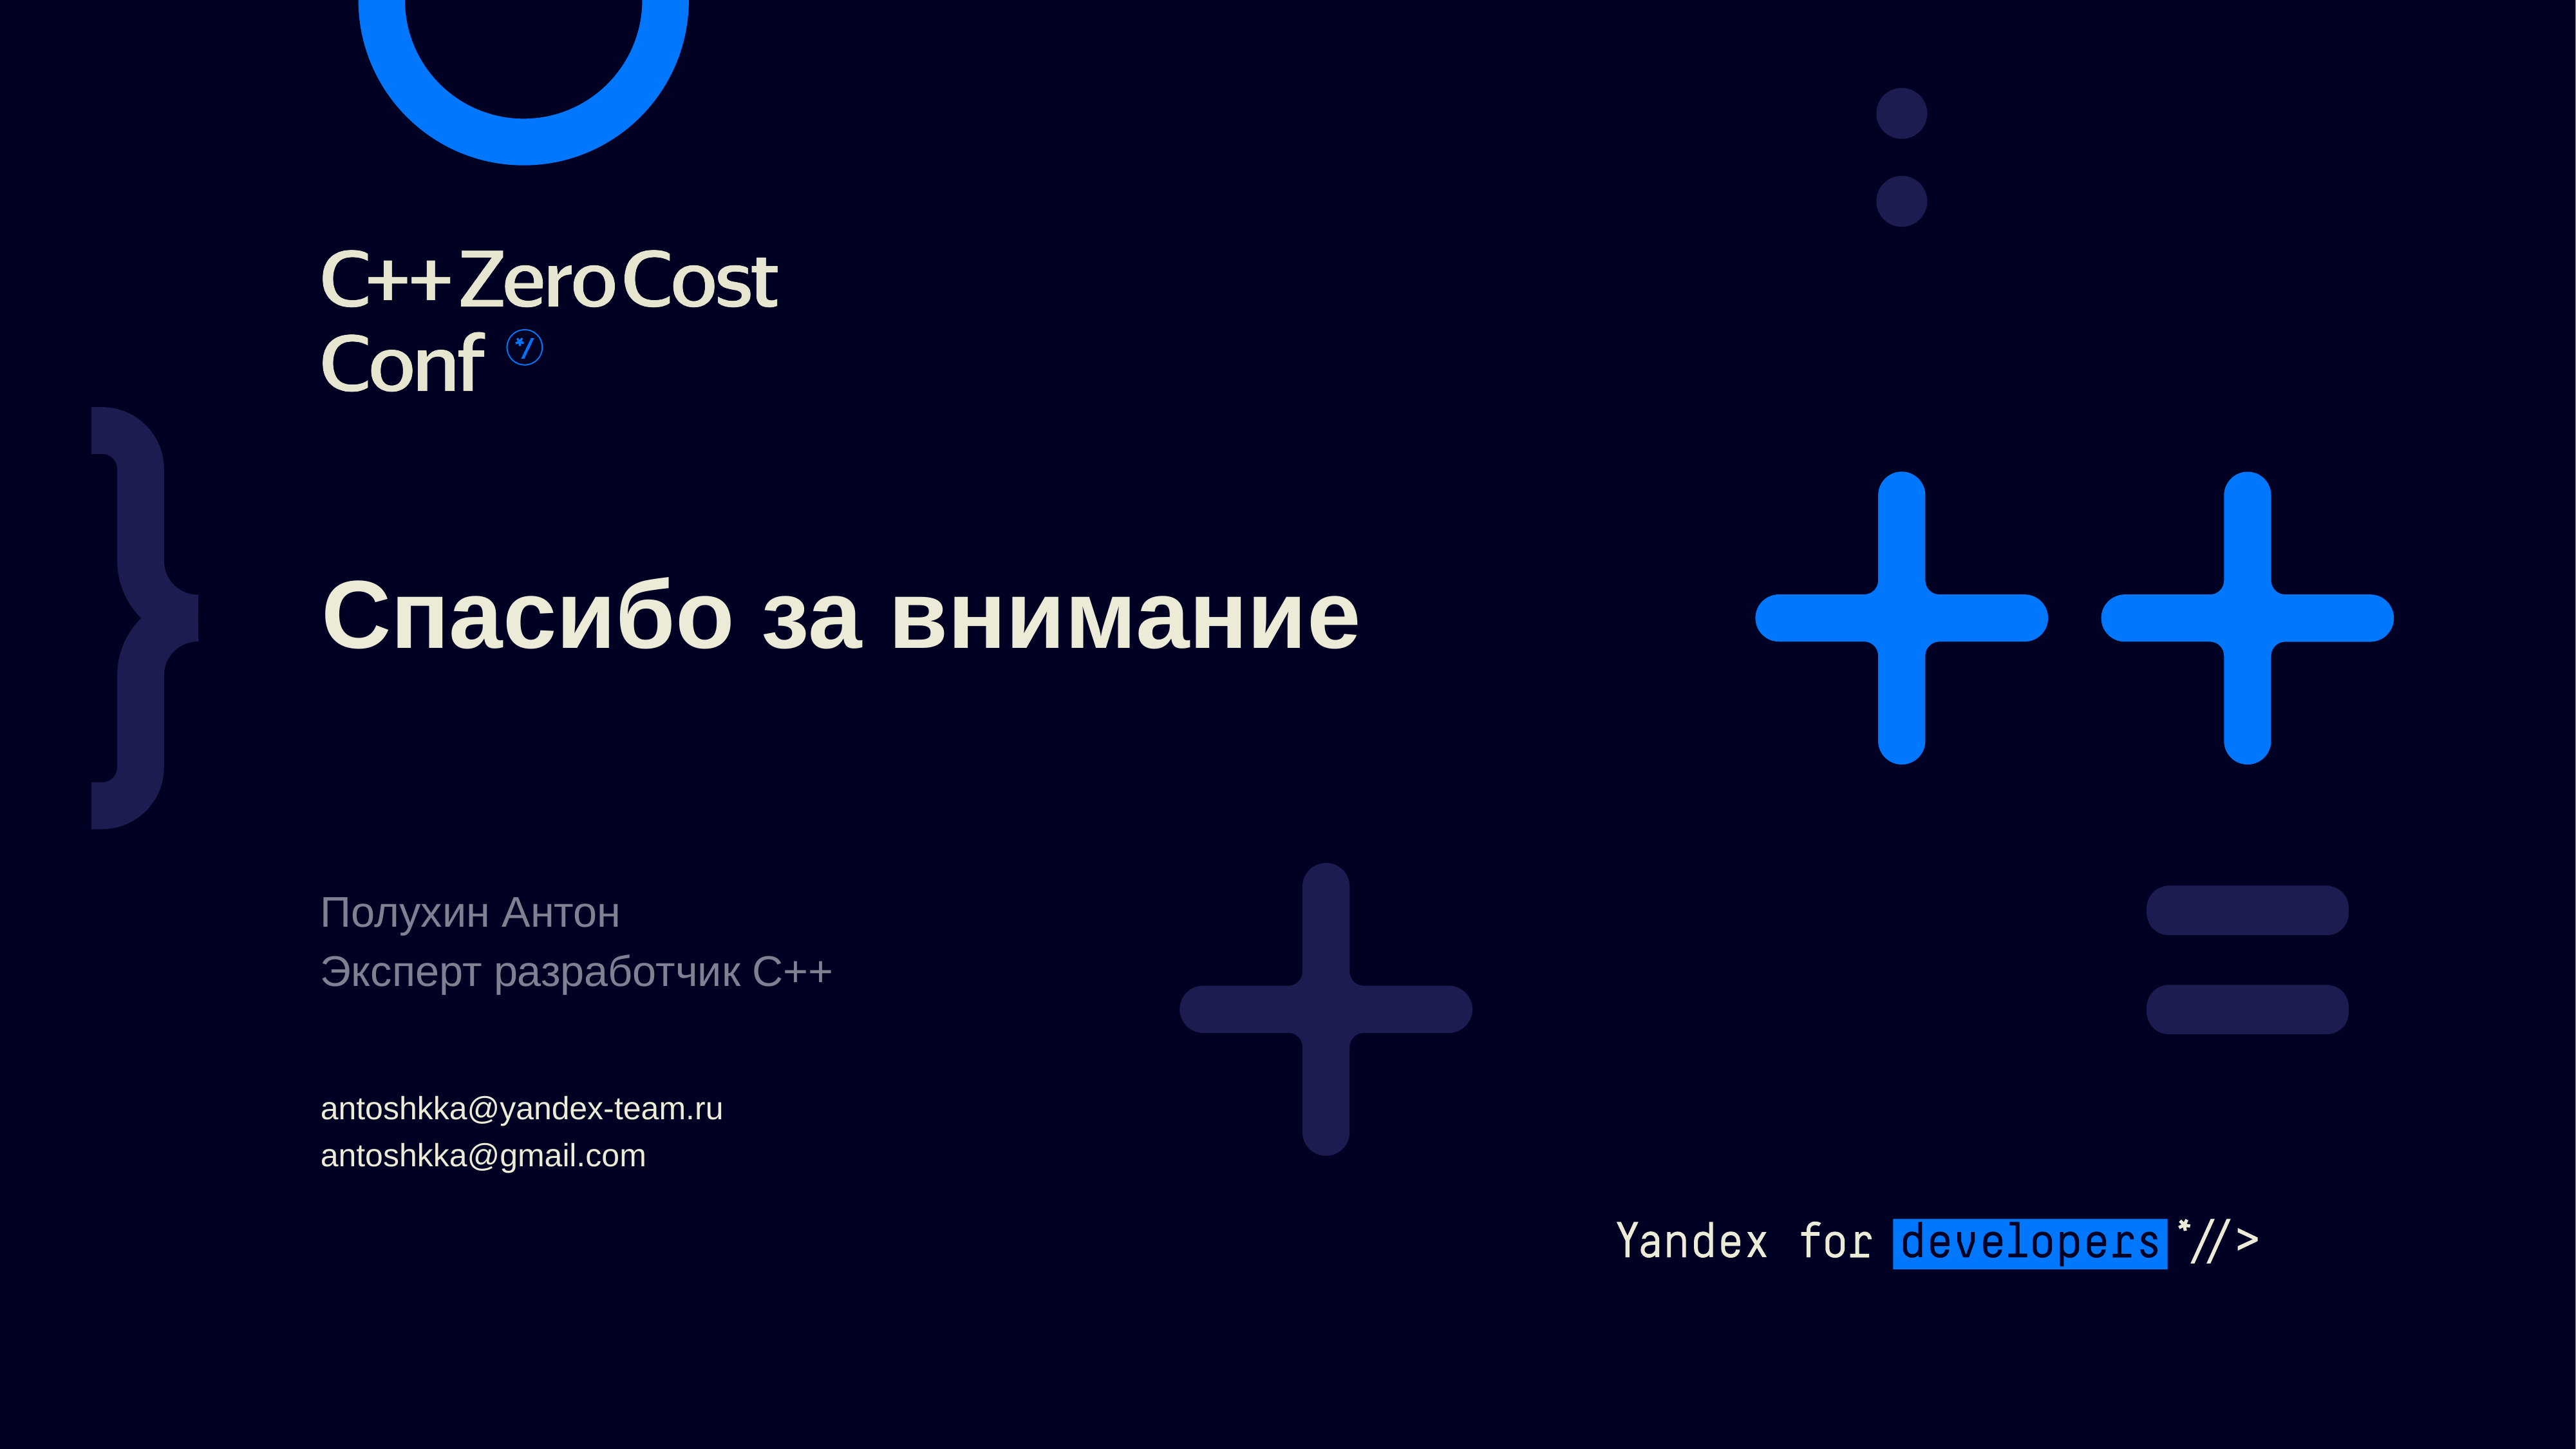

# Спасибо за внимание
Полухин Антон
Эксперт разработчик C++
antoshkka@yandex-team.ru
antoshkka@gmail.com